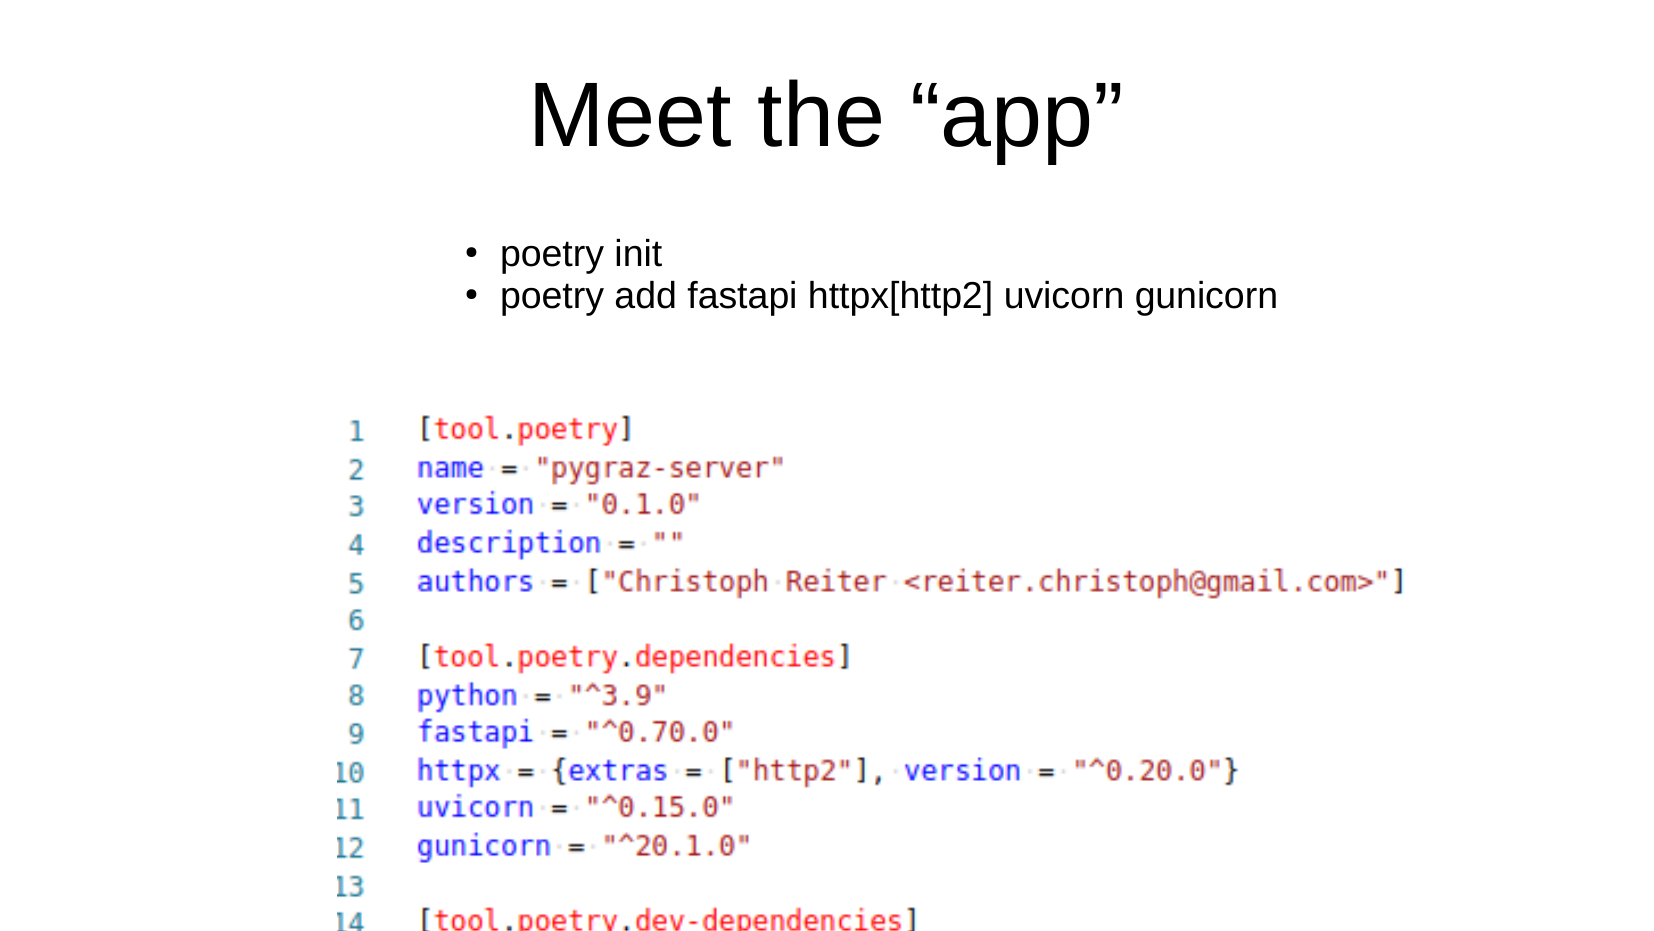

# Meet the “app”
poetry init
poetry add fastapi httpx[http2] uvicorn gunicorn